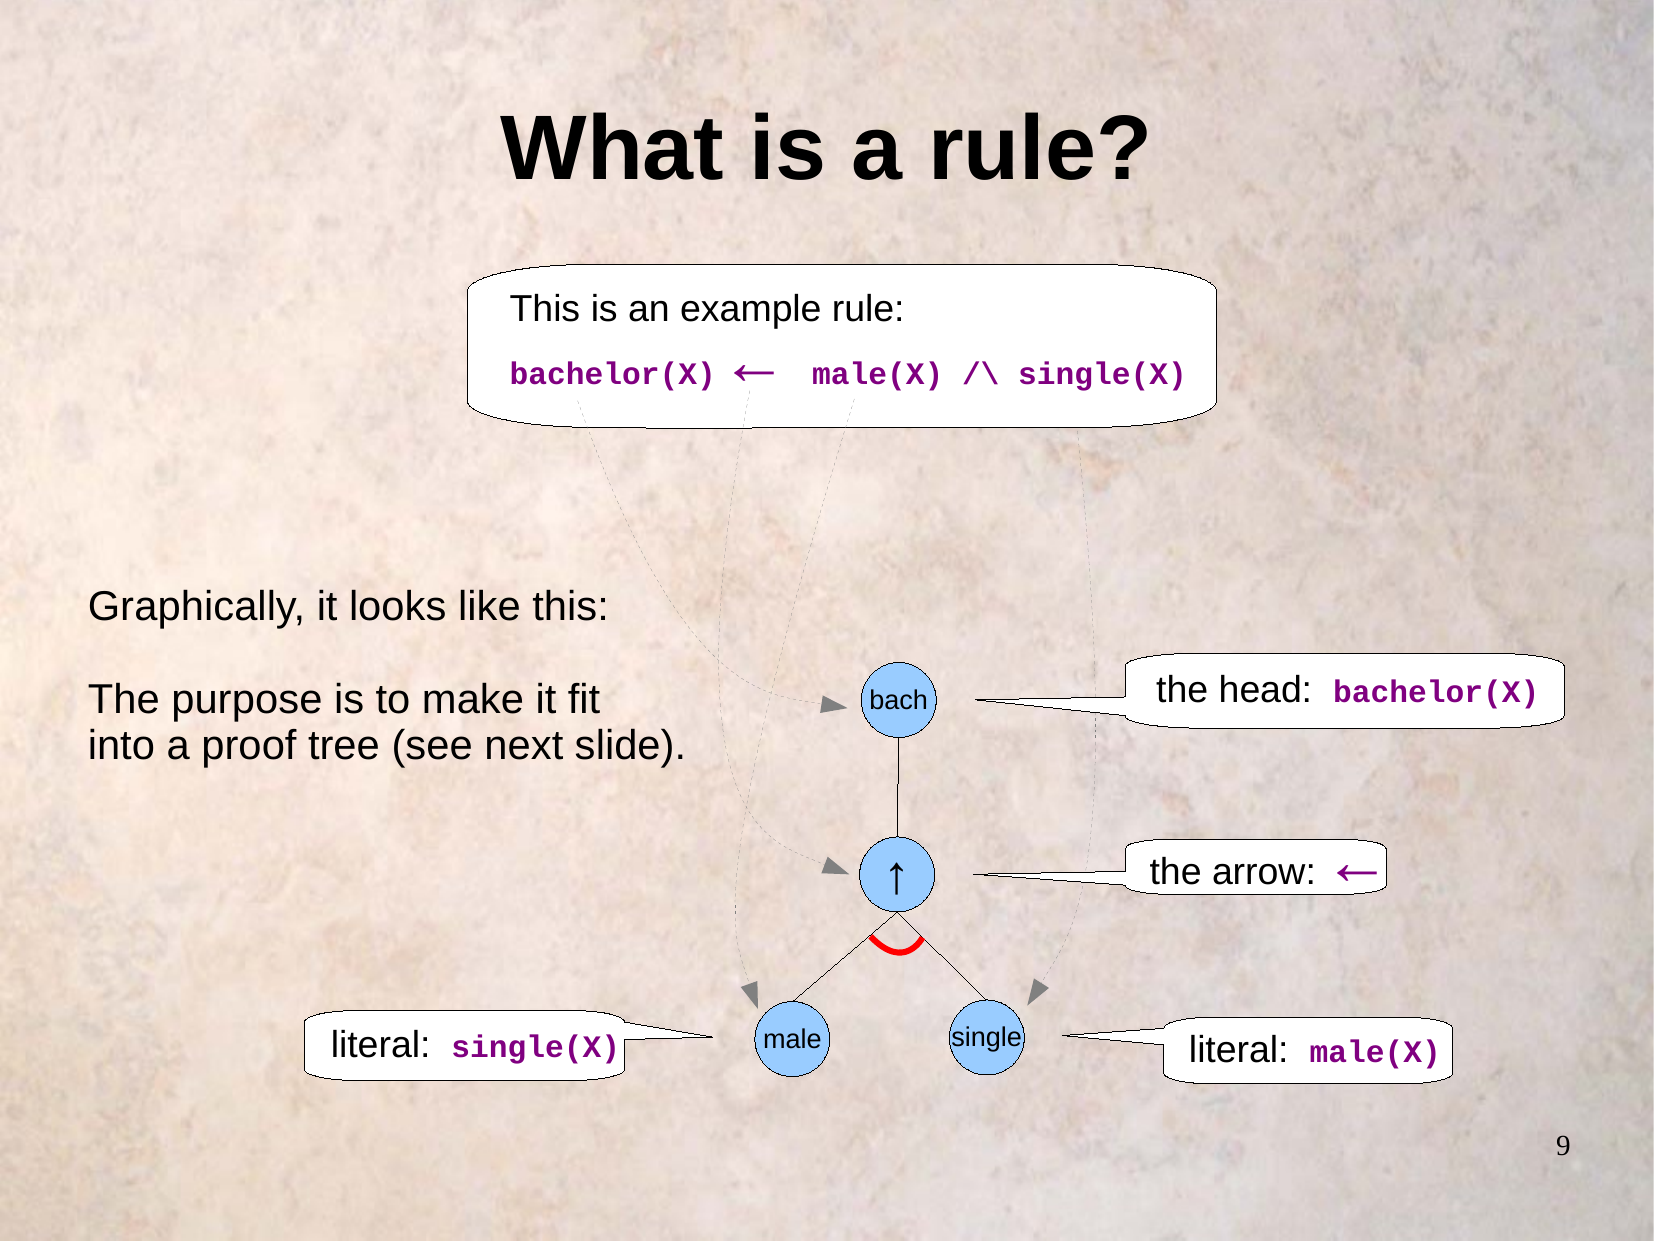

# What is a rule?
This is an example rule:
bachelor(X) ← male(X) /\ single(X)
Graphically, it looks like this:
The purpose is to make it fit
into a proof tree (see next slide).
the head: bachelor(X)
bach
↑
the arrow: ←
single
male
literal: single(X)
literal: male(X)
9